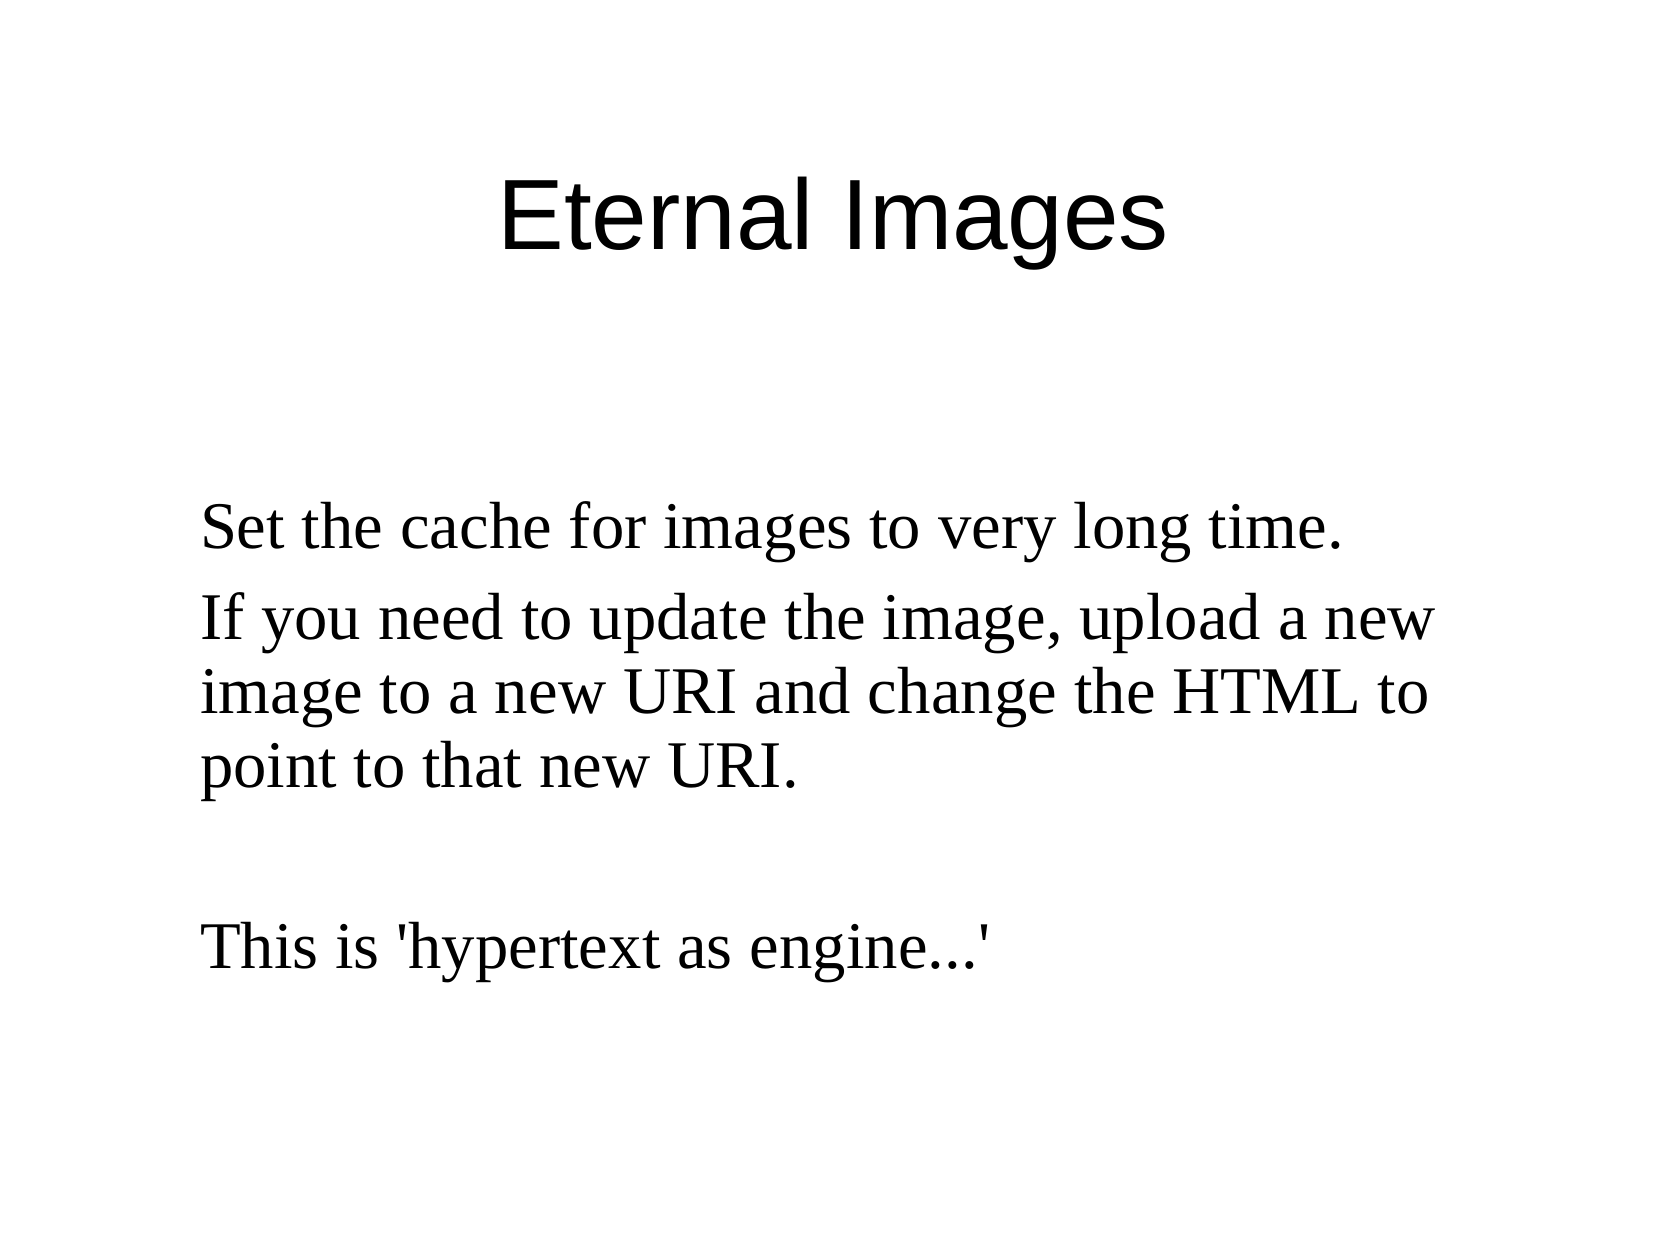

# Eternal Images
Set the cache for images to very long time.
If you need to update the image, upload a new image to a new URI and change the HTML to point to that new URI.
This is 'hypertext as engine...'